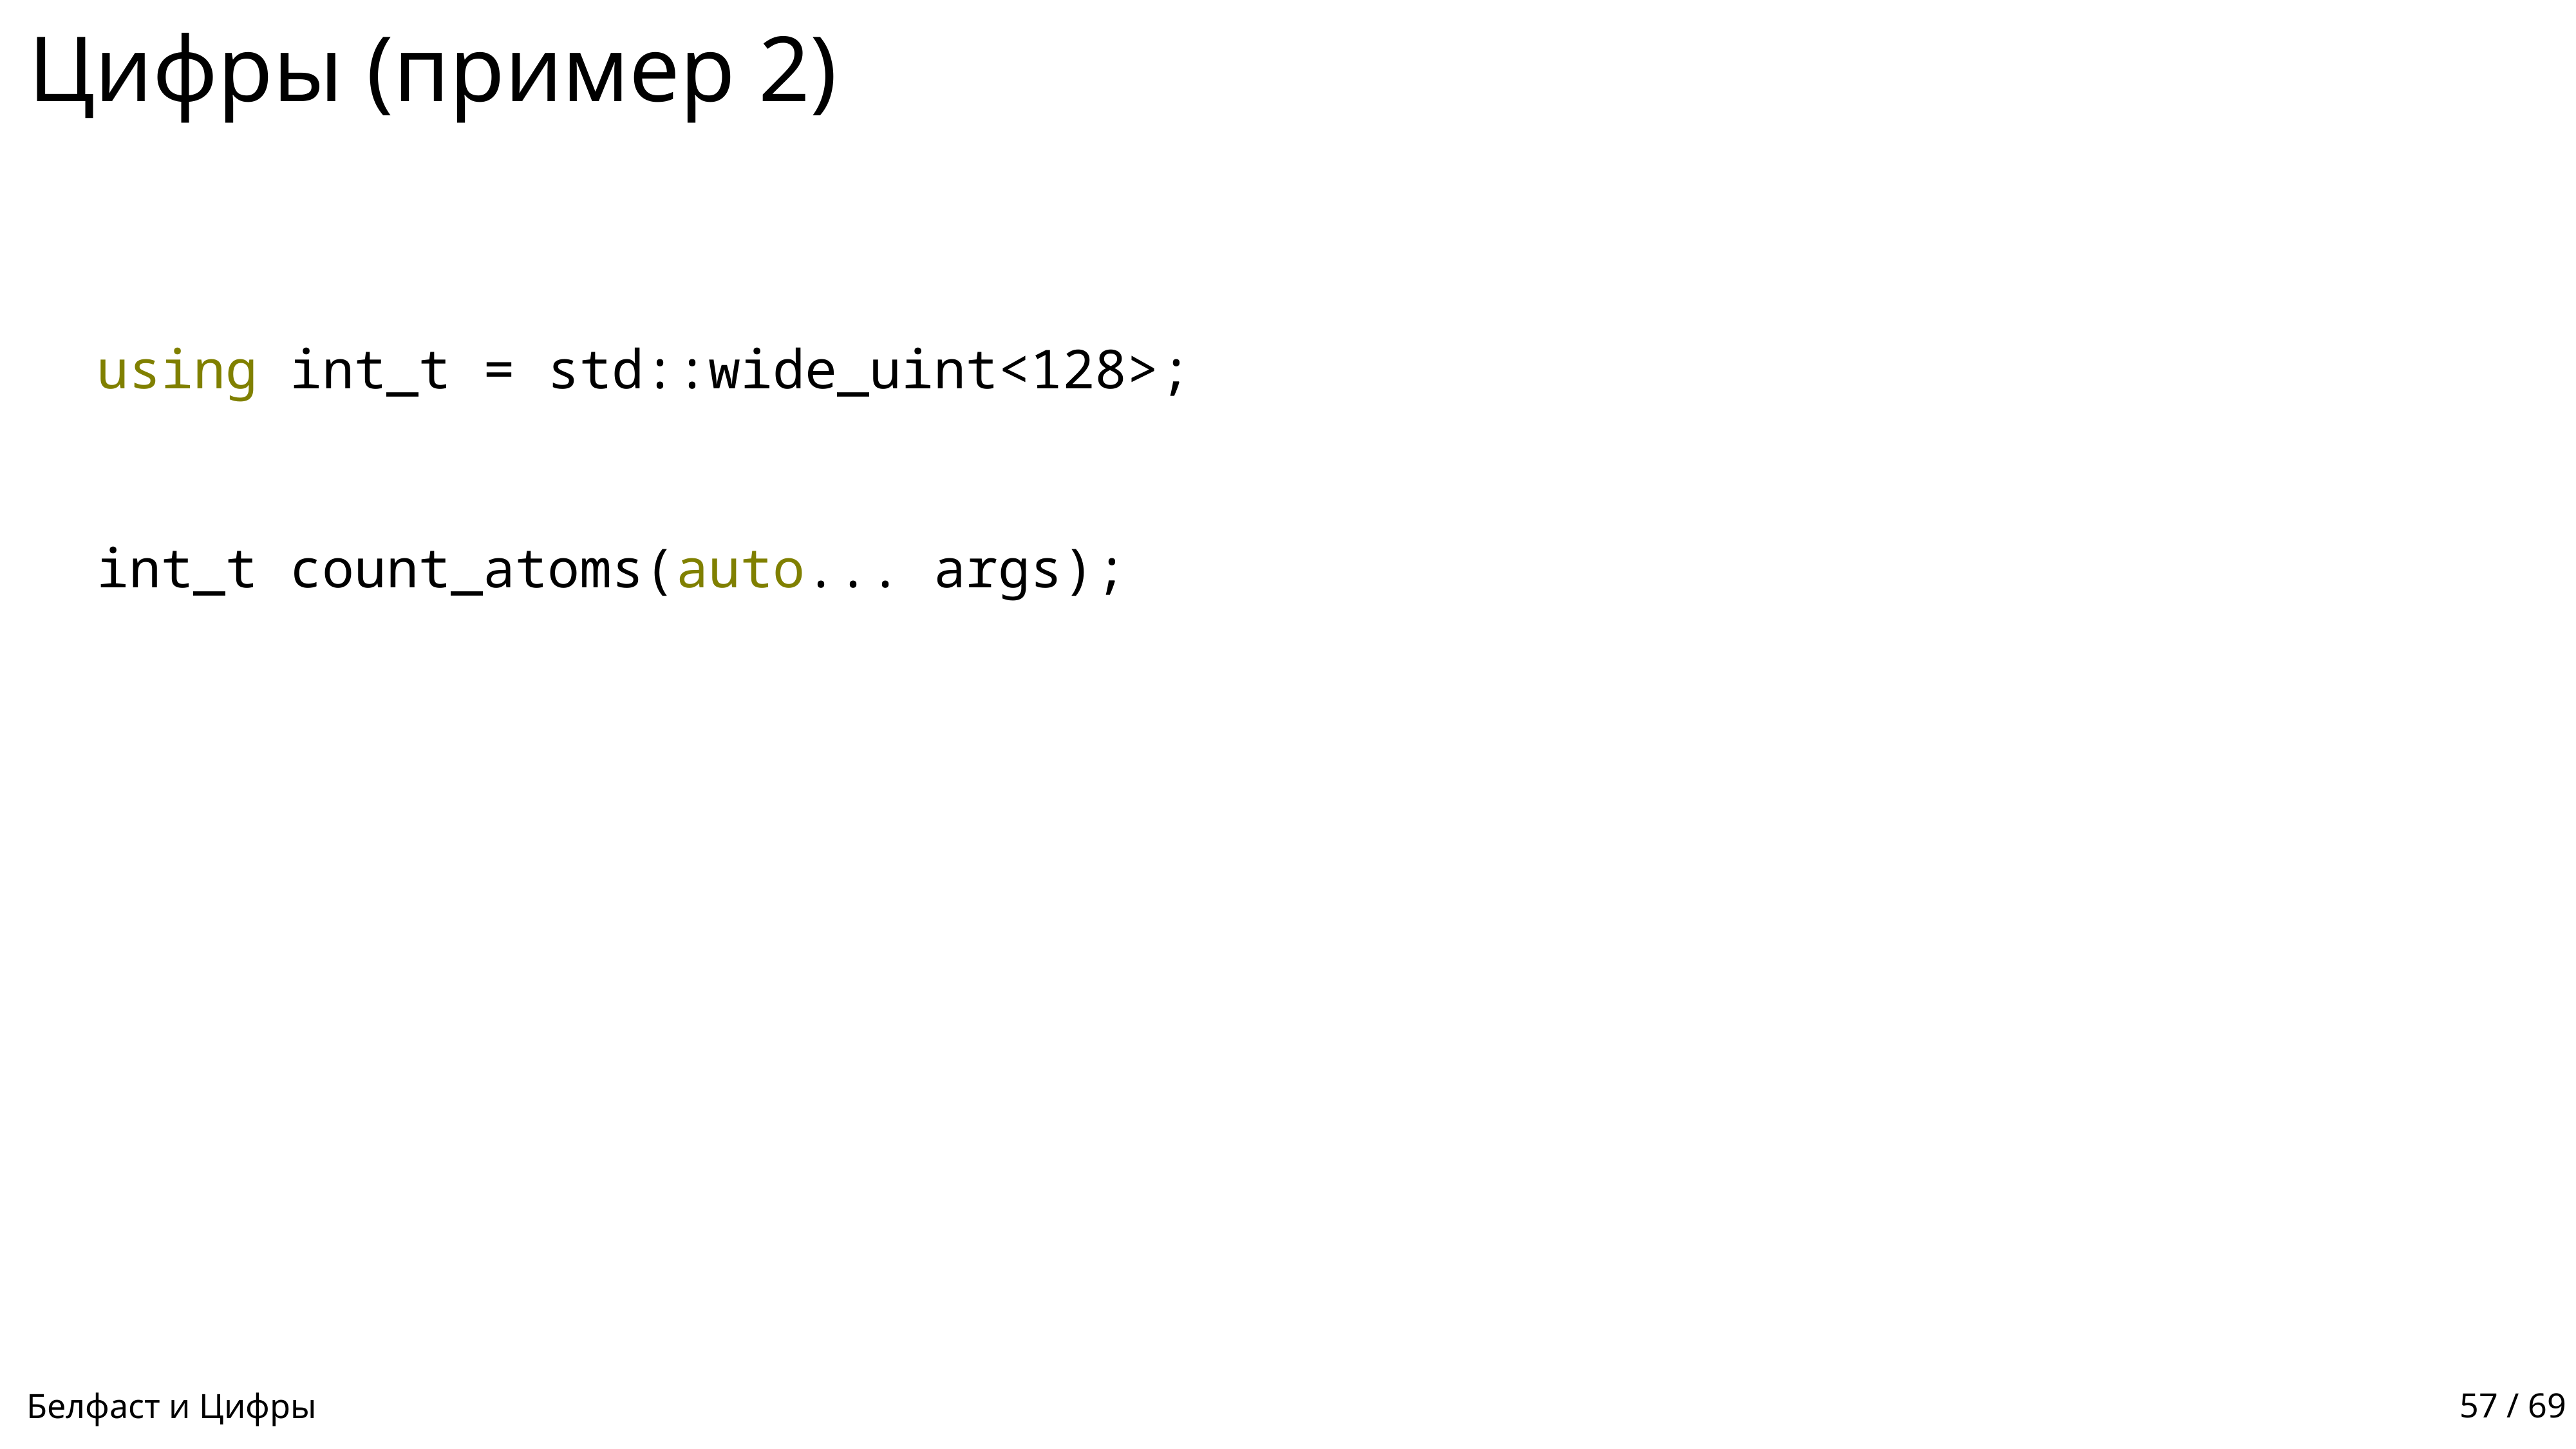

# Цифры (пример 2)
using int_t = std::wide_uint<128>;
int_t count_atoms(auto... args);
Белфаст и Цифры